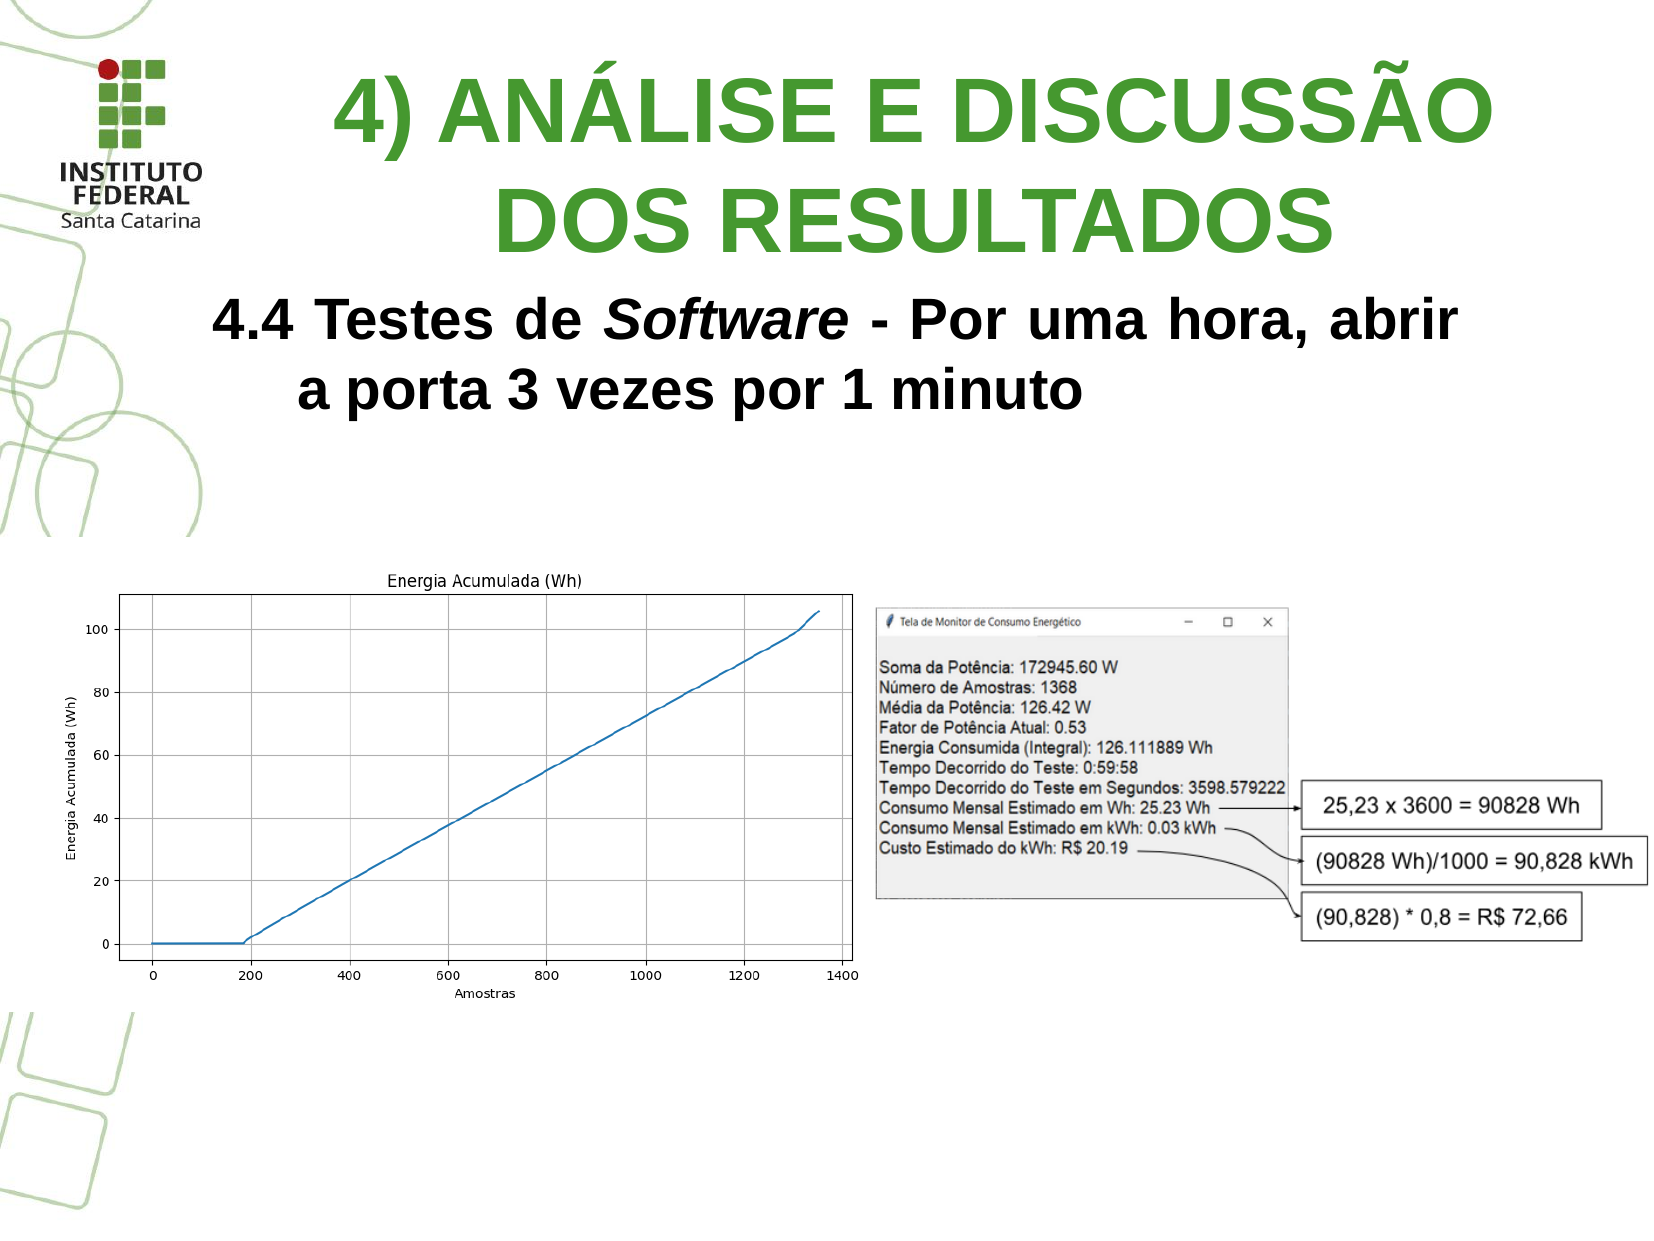

# 4) ANÁLISE E DISCUSSÃO DOS RESULTADOS
4.4 Testes de Software - Por uma hora, abrir a porta 3 vezes por 1 minuto